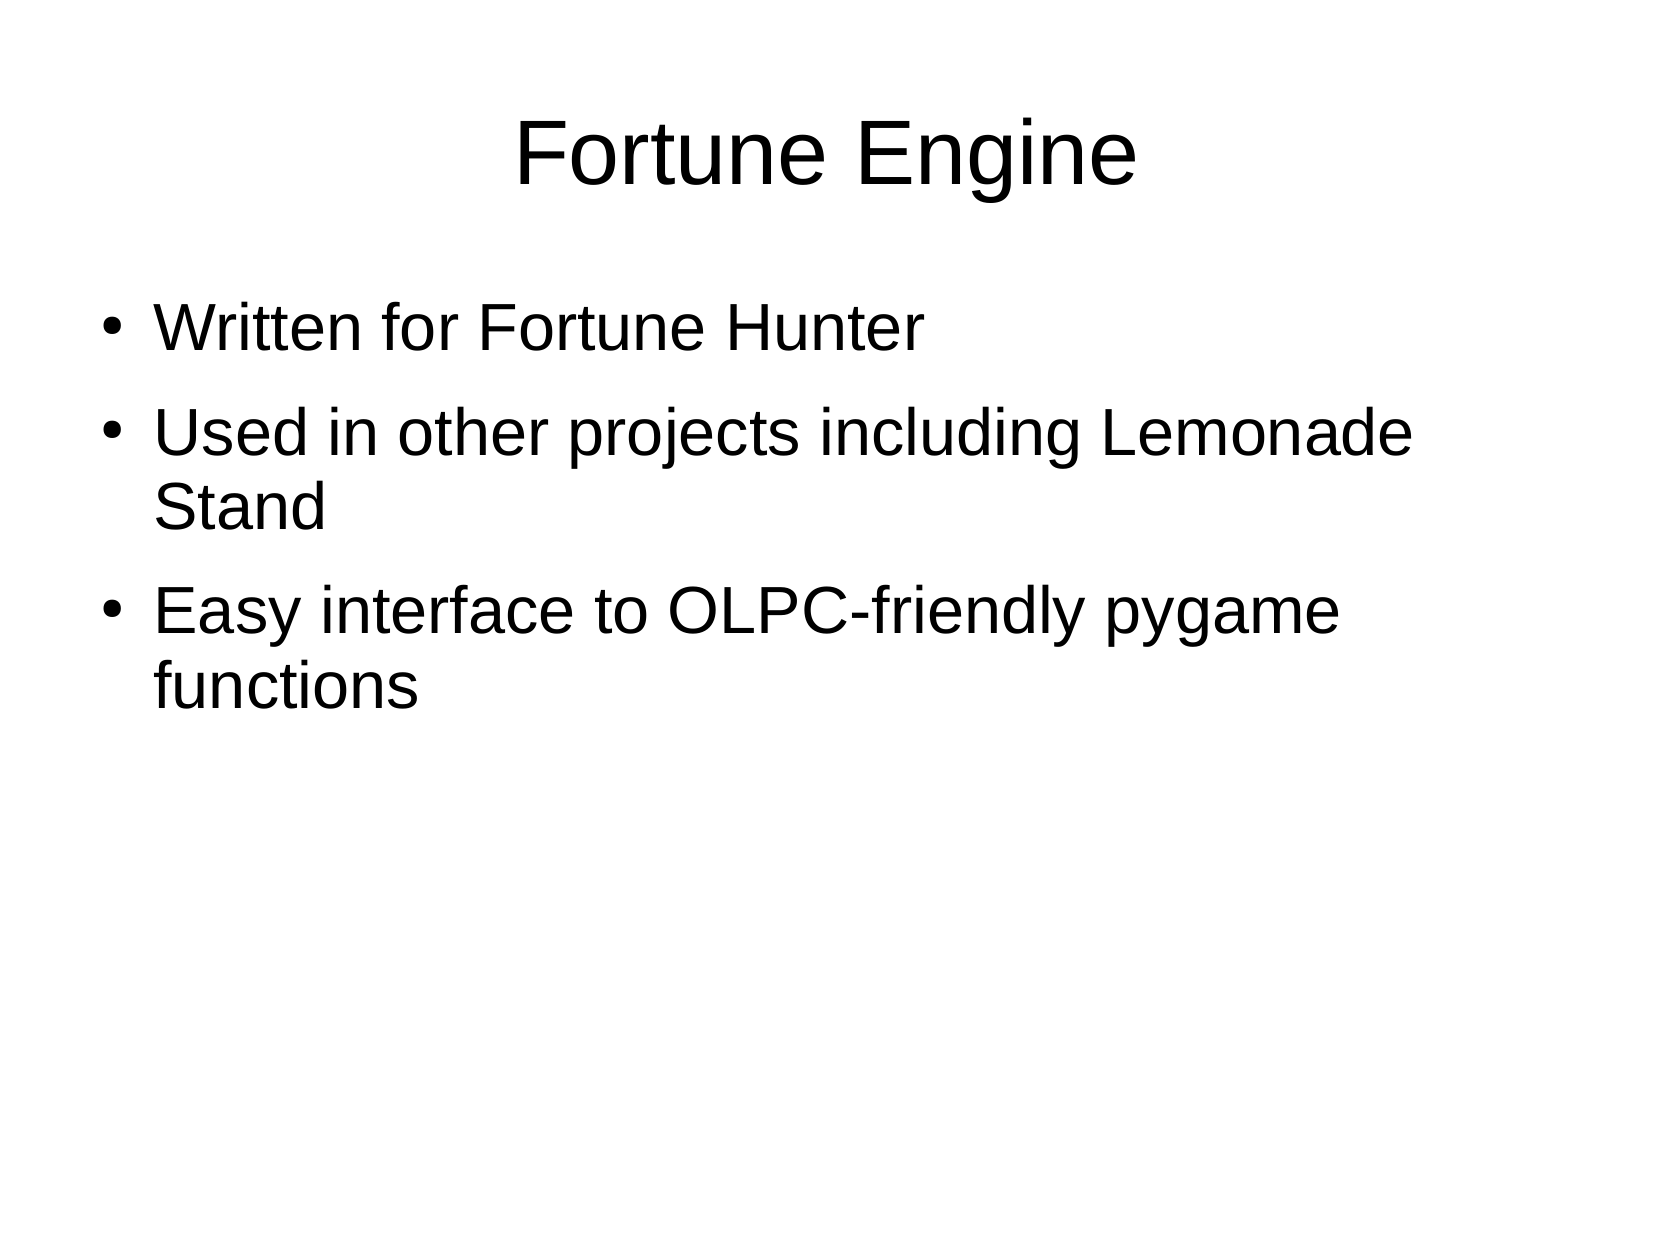

# Fortune Engine
Written for Fortune Hunter
Used in other projects including Lemonade Stand
Easy interface to OLPC-friendly pygame functions